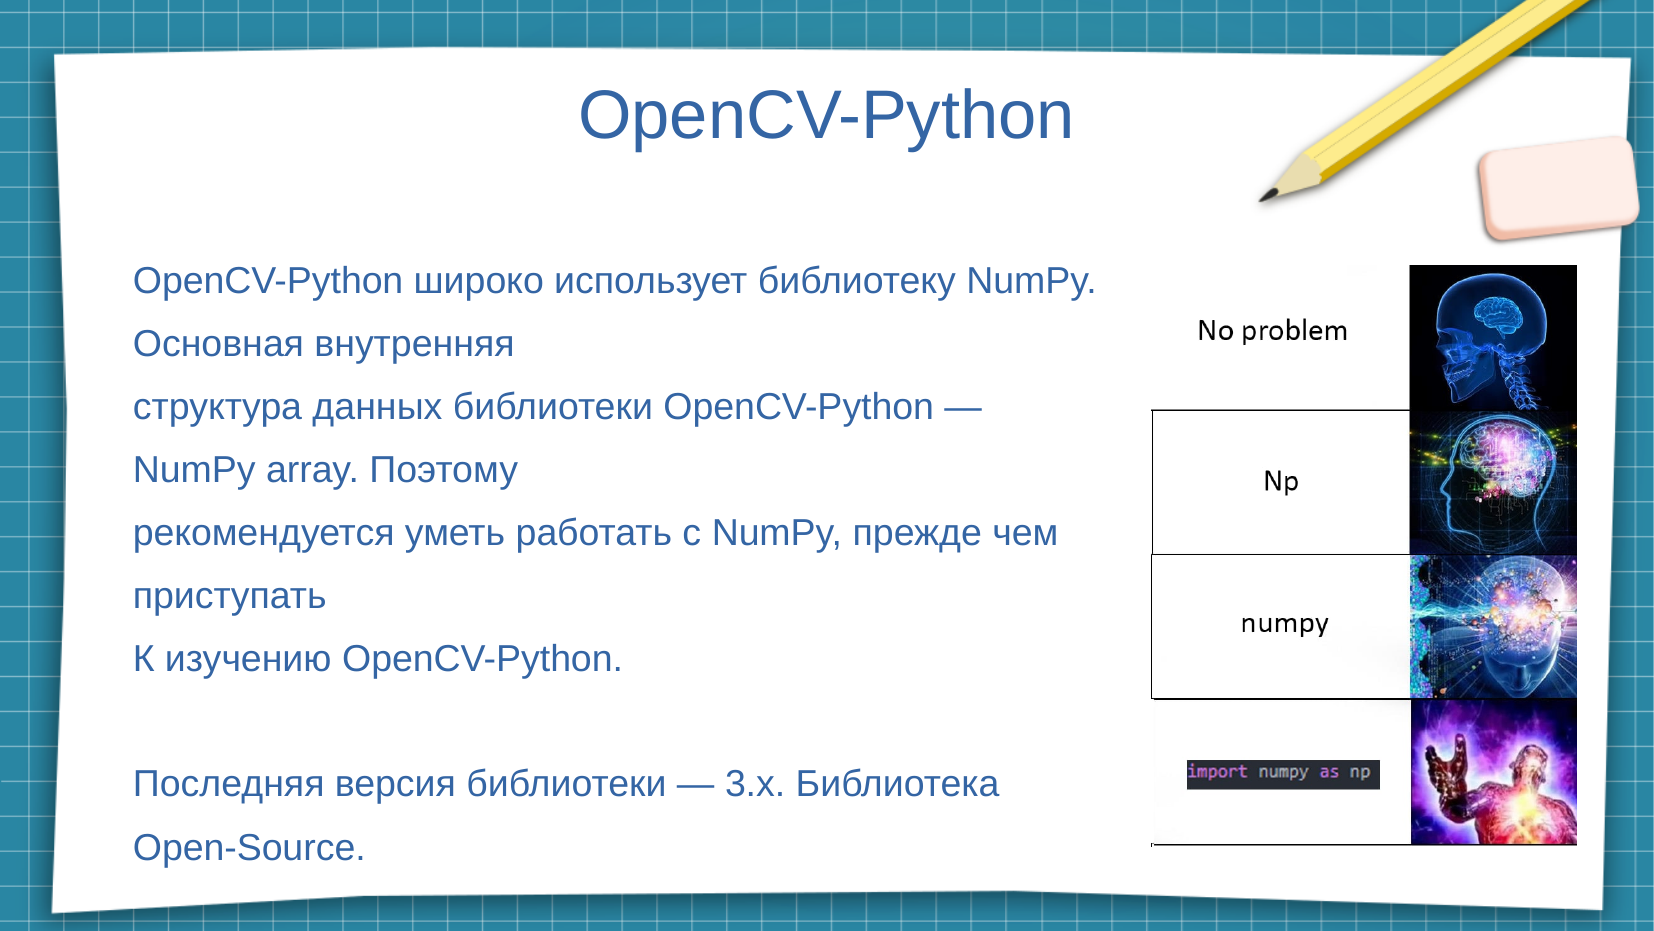

# OpenCV-Python
OpenCV-Python широко использует библиотеку NumPy. Основная внутренняя
структура данных библиотеки OpenCV-Python — NumPy array. Поэтому
рекомендуется уметь работать с NumPy, прежде чем приступать
К изучению OpenCV-Python.
Последняя версия библиотеки — 3.x. Библиотека Open-Source.